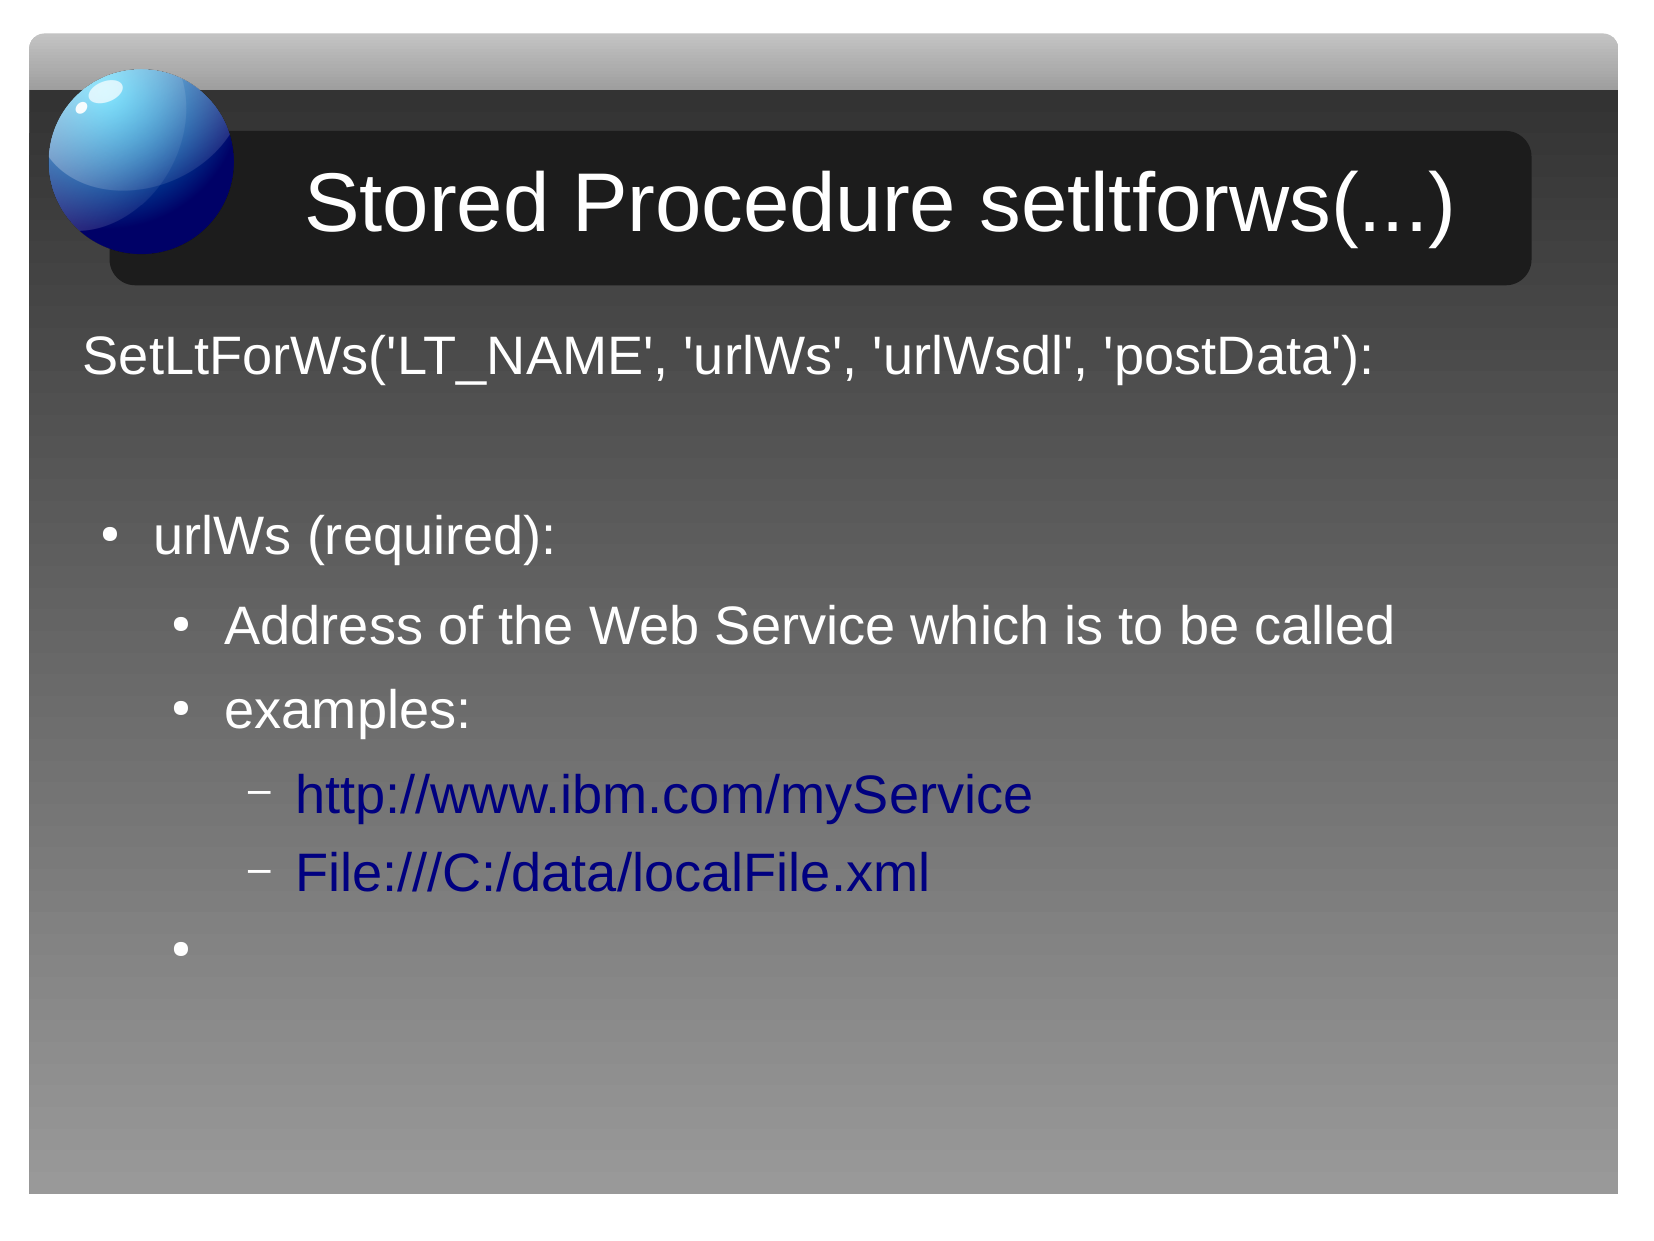

# Stored Procedure setltforws(...)
SetLtForWs('LT_NAME', 'urlWs', 'urlWsdl', 'postData'):
urlWs (required):
Address of the Web Service which is to be called
examples:
http://www.ibm.com/myService
File:///C:/data/localFile.xml